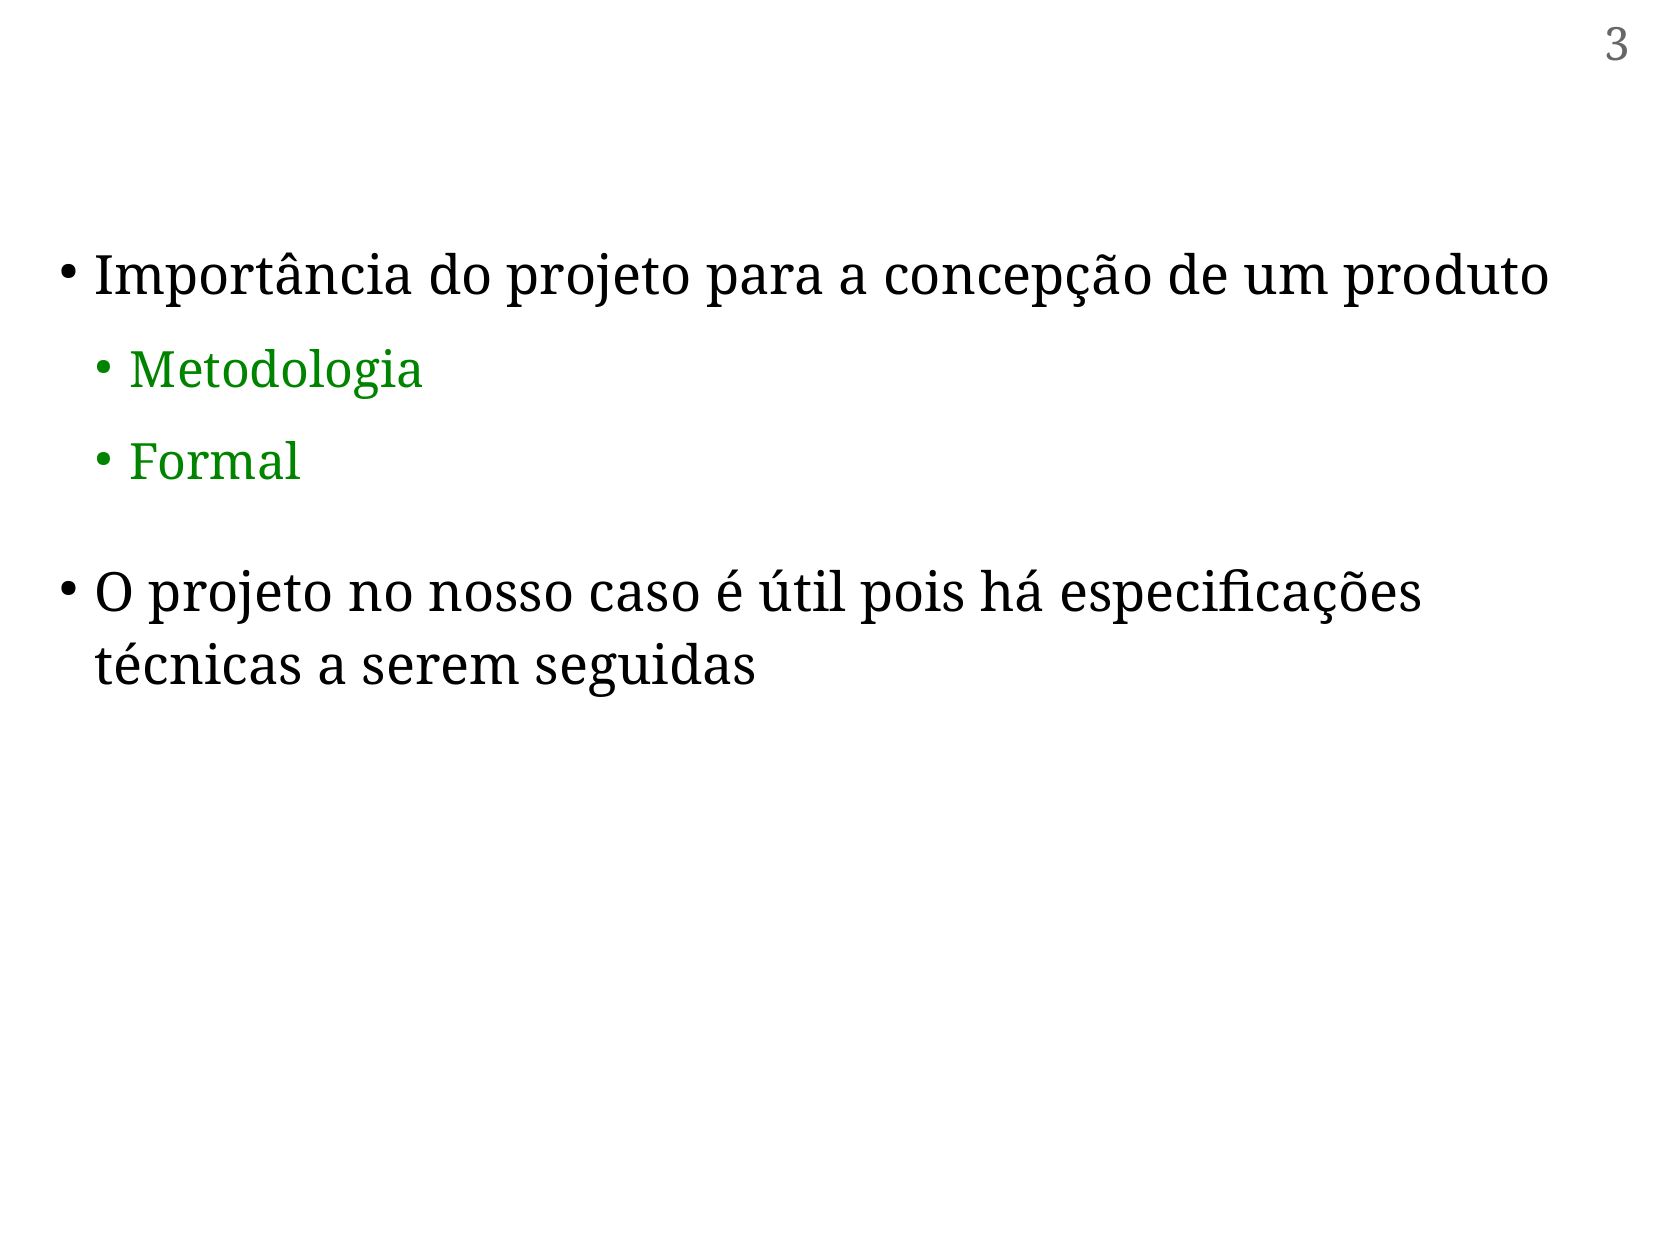

3
#
Importância do projeto para a concepção de um produto
Metodologia
Formal
O projeto no nosso caso é útil pois há especificações técnicas a serem seguidas